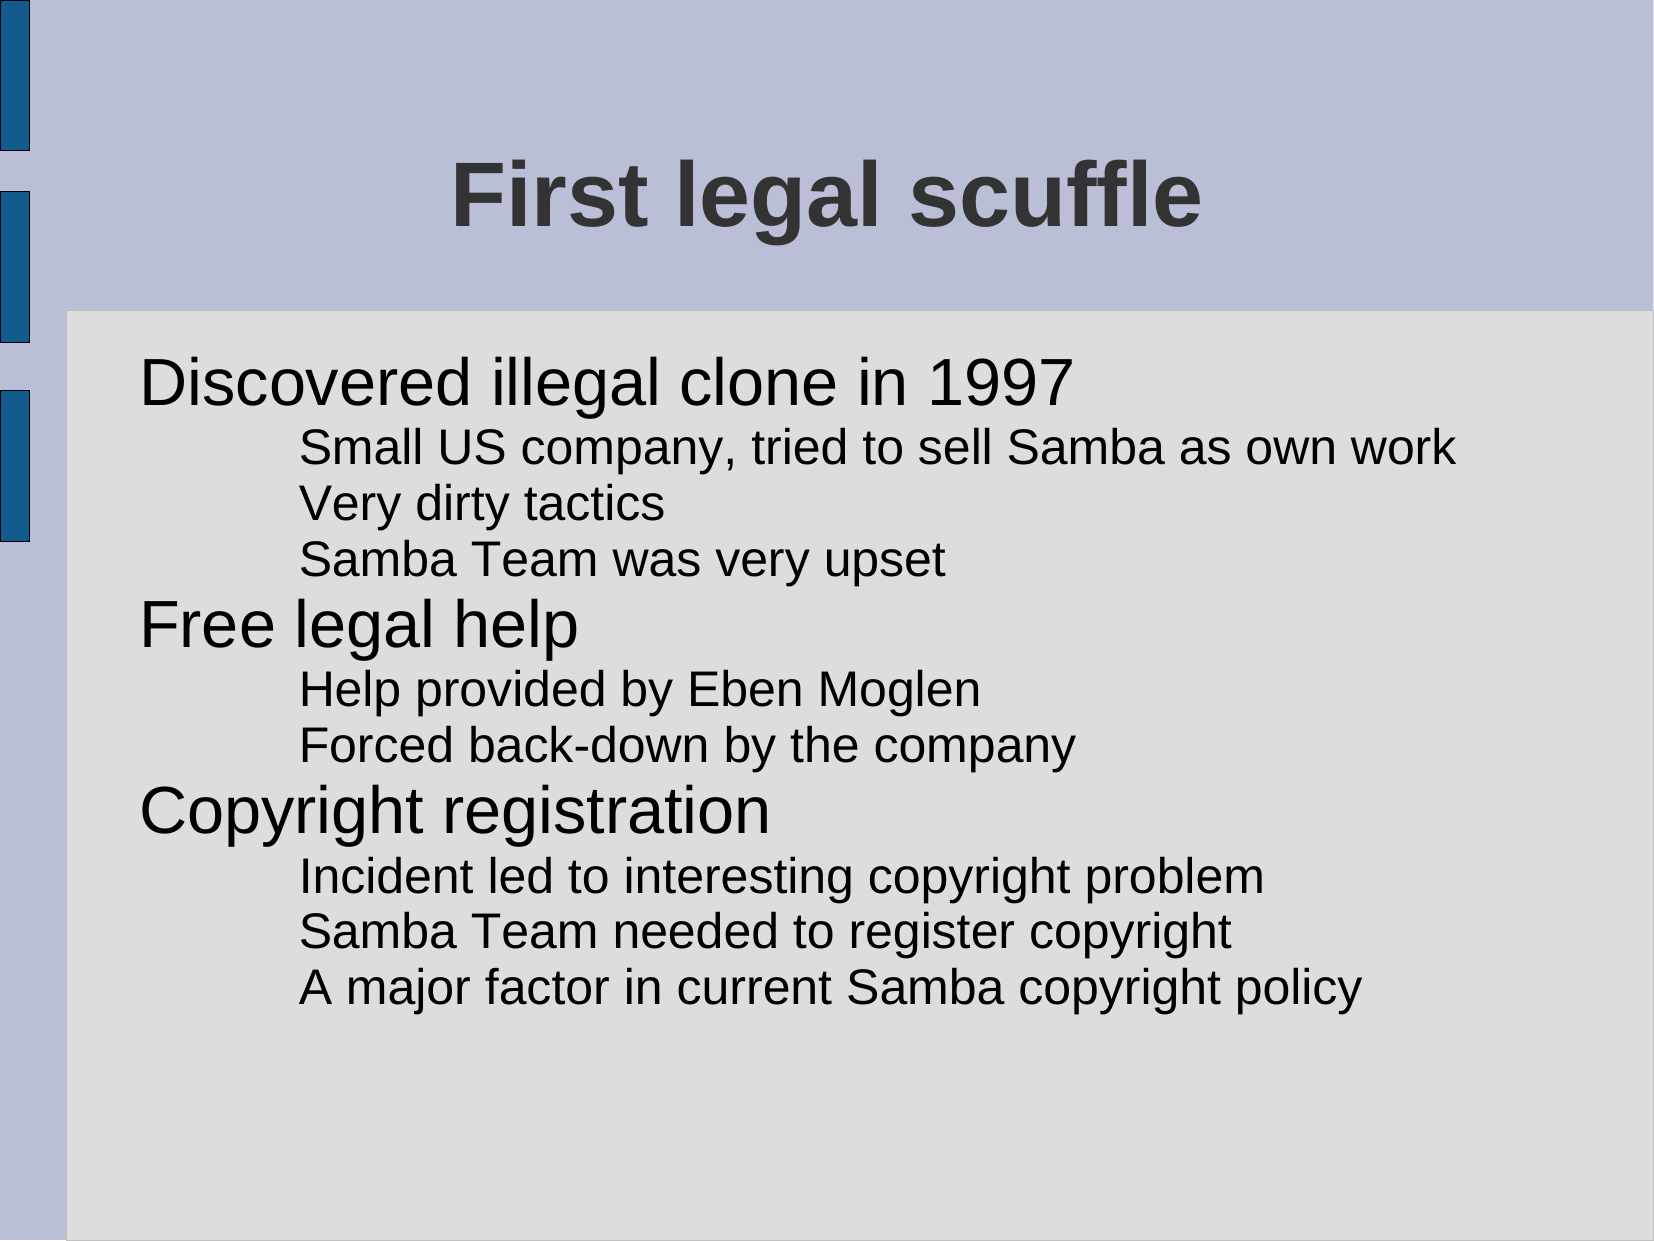

# First legal scuffle
Discovered illegal clone in 1997
Small US company, tried to sell Samba as own work
Very dirty tactics
Samba Team was very upset
Free legal help
Help provided by Eben Moglen
Forced back-down by the company
Copyright registration
Incident led to interesting copyright problem
Samba Team needed to register copyright
A major factor in current Samba copyright policy